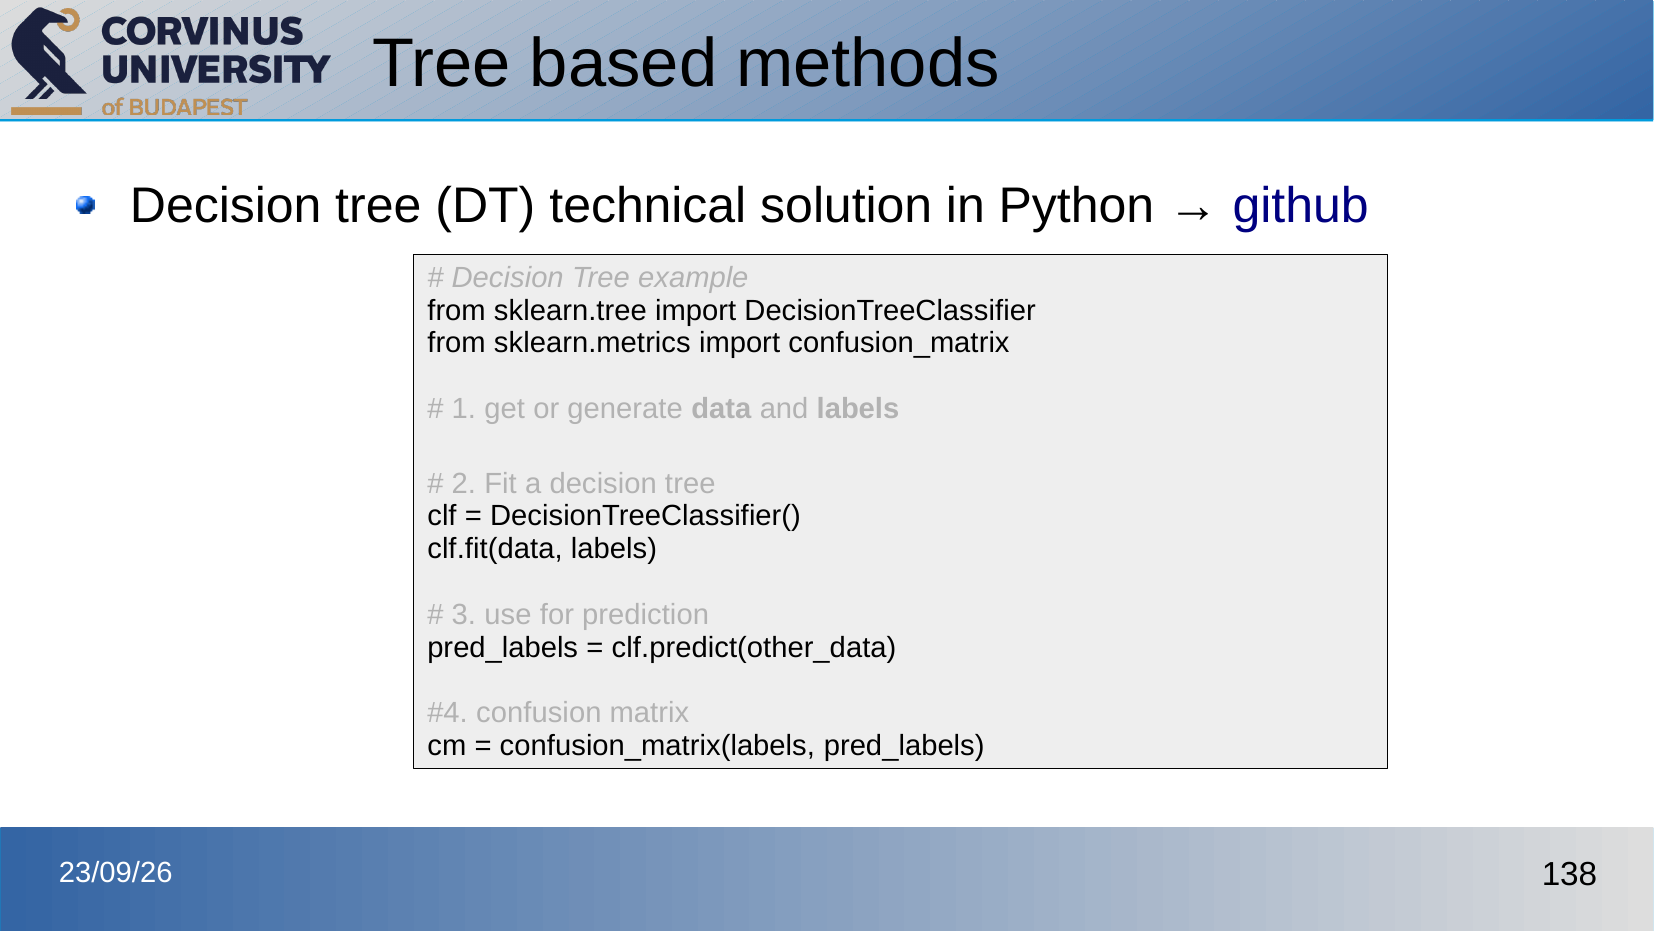

# Tree based methods
Decision tree (DT) technical solution in Python → github
# Decision Tree example from sklearn.tree import DecisionTreeClassifier
from sklearn.metrics import confusion_matrix
# 1. get or generate data and labels
# 2. Fit a decision tree
clf = DecisionTreeClassifier()
clf.fit(data, labels)
# 3. use for prediction
pred_labels = clf.predict(other_data)
#4. confusion matrix
cm = confusion_matrix(labels, pred_labels)